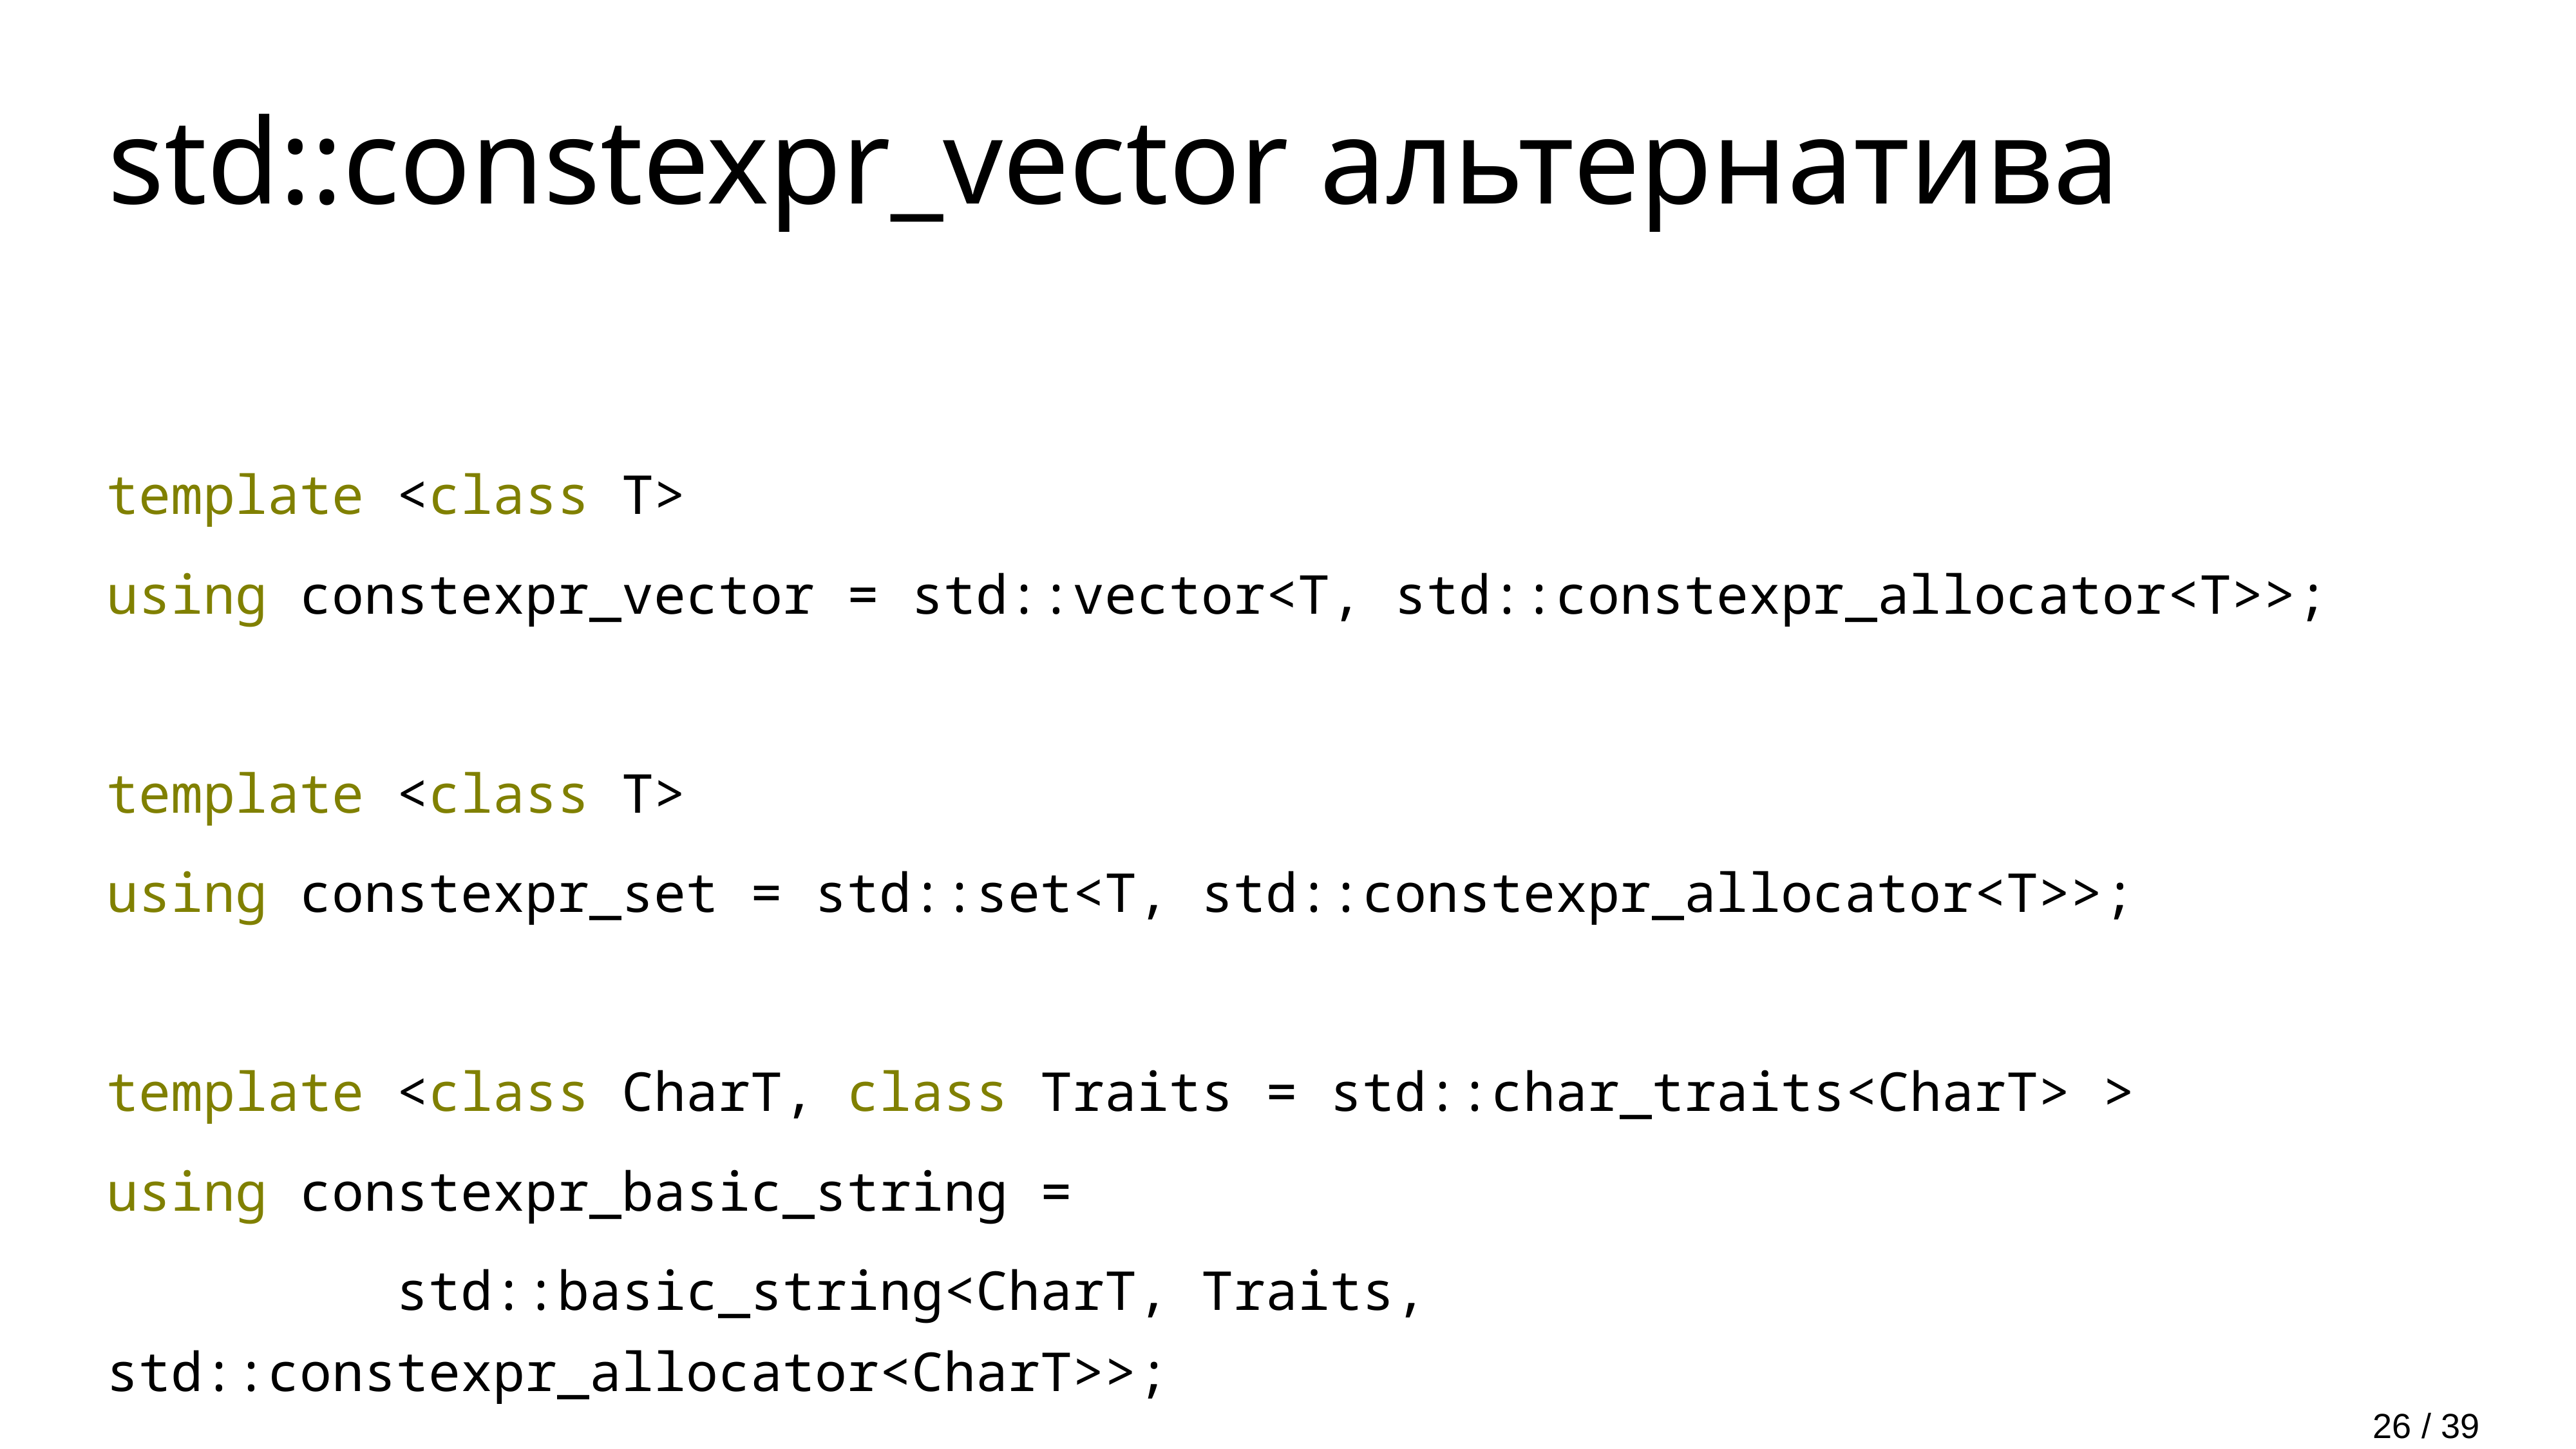

# std::constexpr_vector альтернатива
template <class T>
using constexpr_vector = std::vector<T, std::constexpr_allocator<T>>;
template <class T>
using constexpr_set = std::set<T, std::constexpr_allocator<T>>;
template <class CharT, class Traits = std::char_traits<CharT> >
using constexpr_basic_string =
 std::basic_string<CharT, Traits, std::constexpr_allocator<CharT>>;